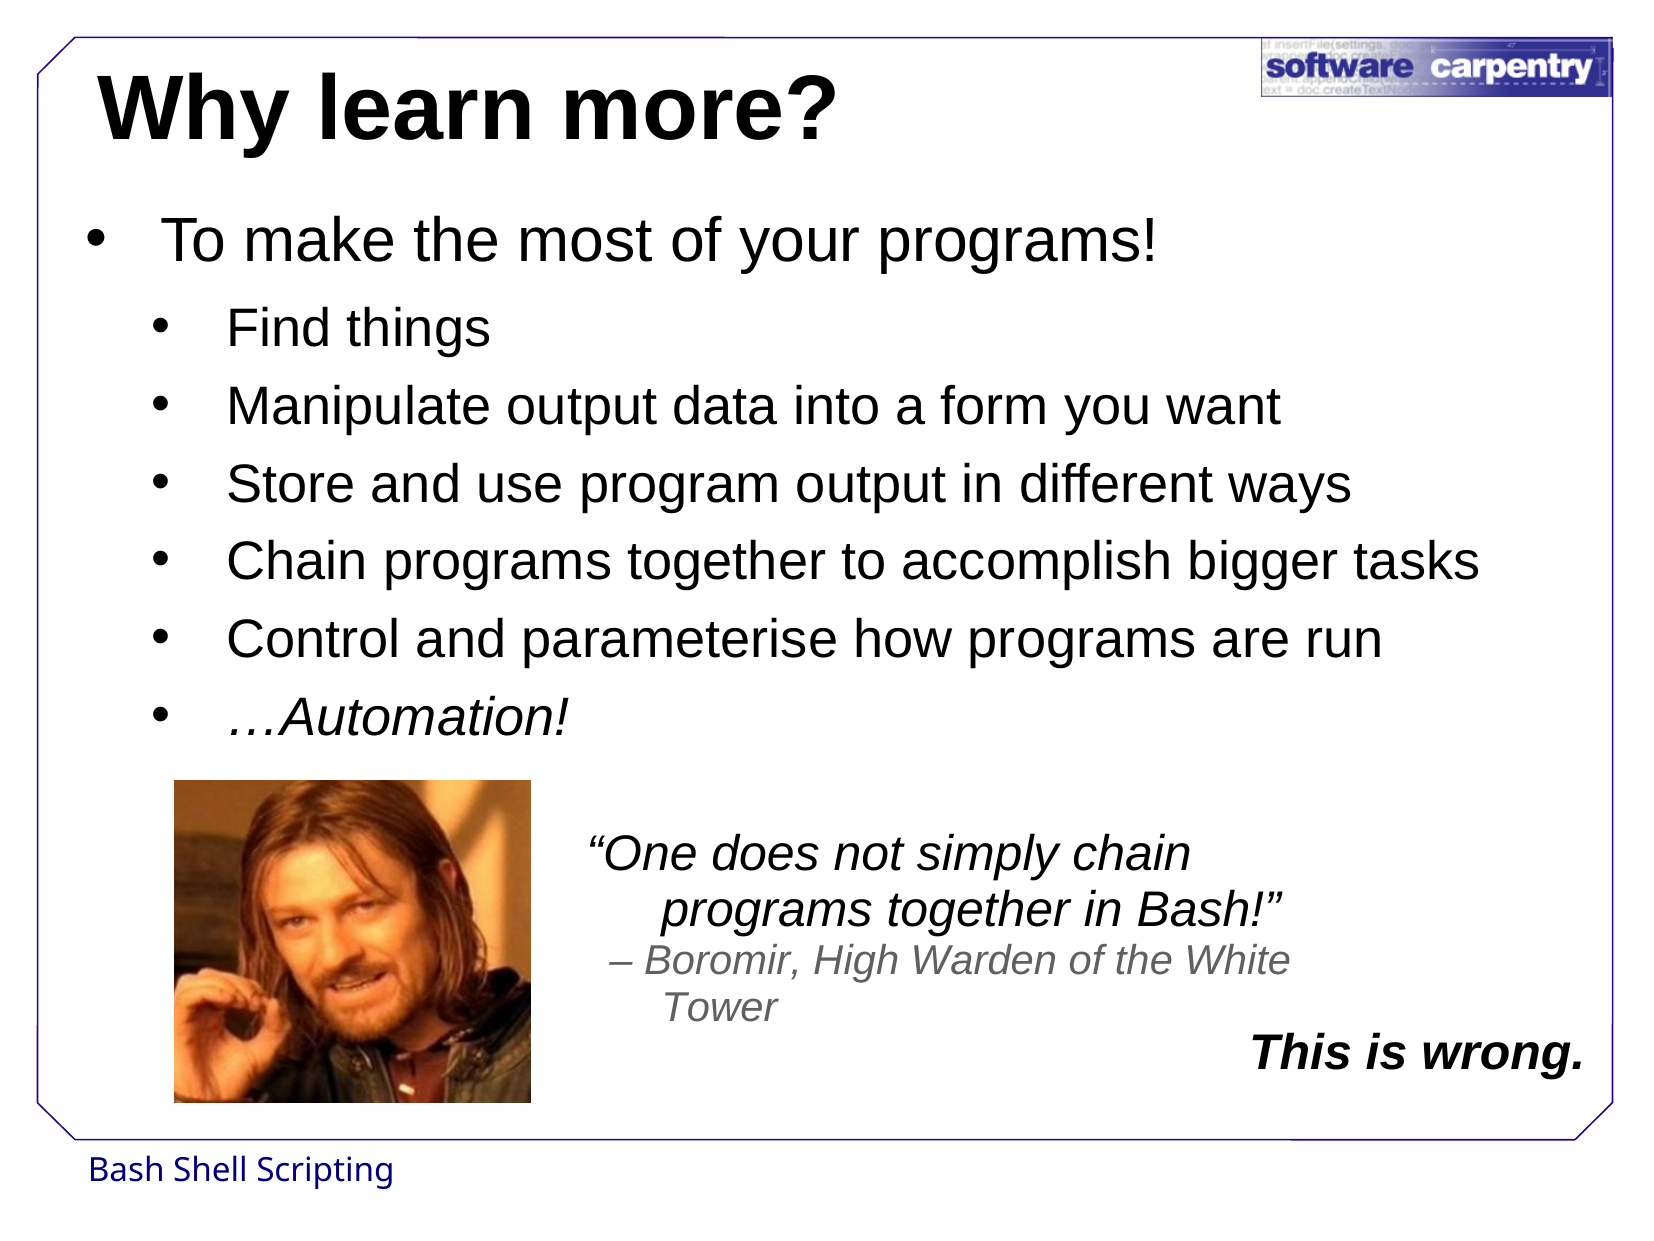

# Why learn more?
To make the most of your programs!
Find things
Manipulate output data into a form you want
Store and use program output in different ways
Chain programs together to accomplish bigger tasks
Control and parameterise how programs are run
…Automation!
“One does not simply chain programs together in Bash!”
 – Boromir, High Warden of the White Tower
This is wrong.